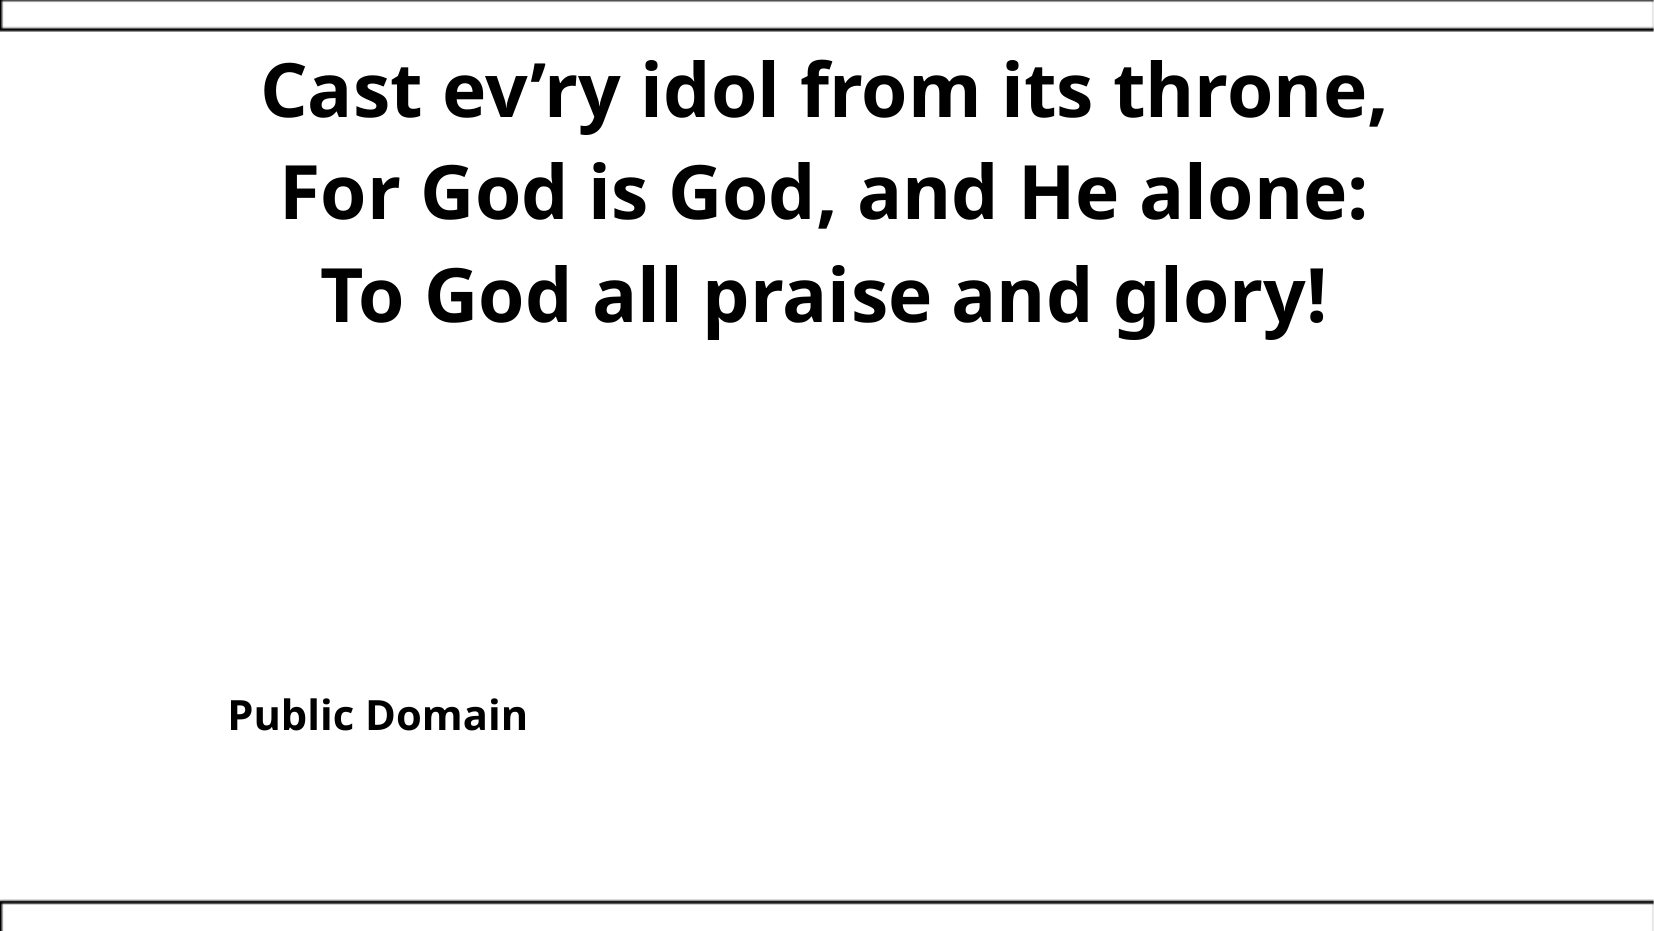

Cast ev’ry idol from its throne,
For God is God, and He alone:
To God all praise and glory!
 Public Domain